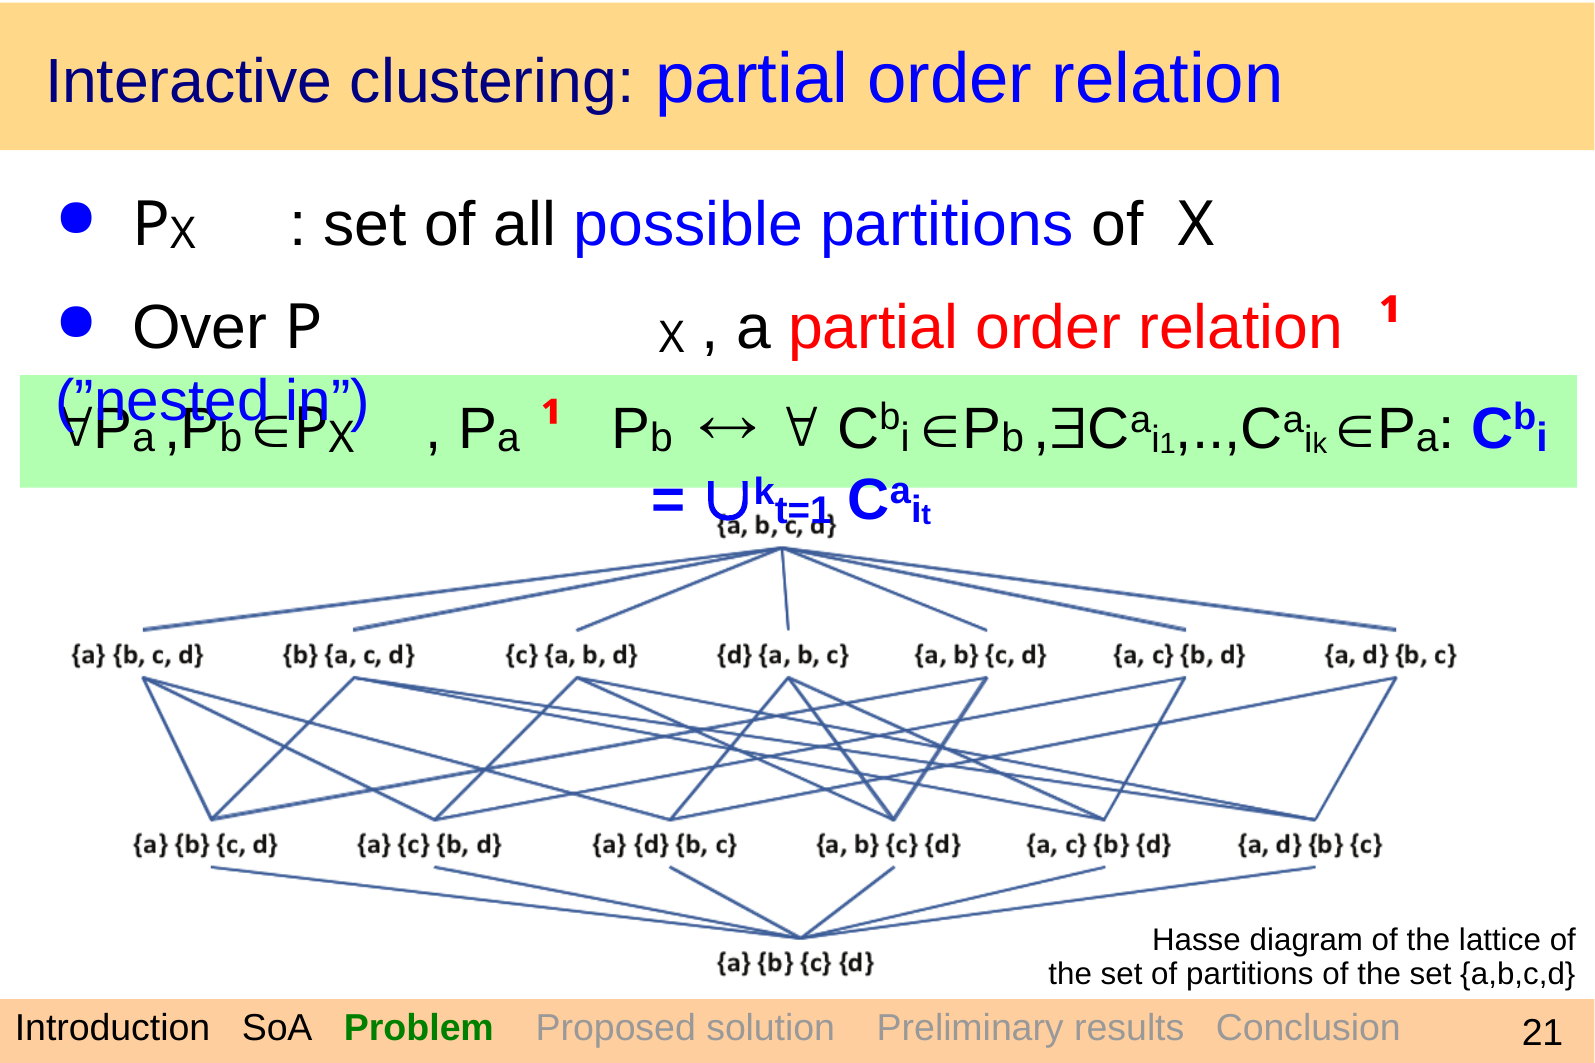

# Interactive clustering: partial order relation
 PX : set of all possible partitions of X
 Over P X , a partial order relation ¹ (”nested in”)
"Pa ,Pb ÎPX , Pa ¹ Pb « " Cbi ÎPb ,$Cai1,..,Caik ÎPa: Cbi = Èkt=1 Cait
Hasse diagram of the lattice of
the set of partitions of the set {a,b,c,d}
Introduction SoA Problem Proposed solution Preliminary results Conclusion